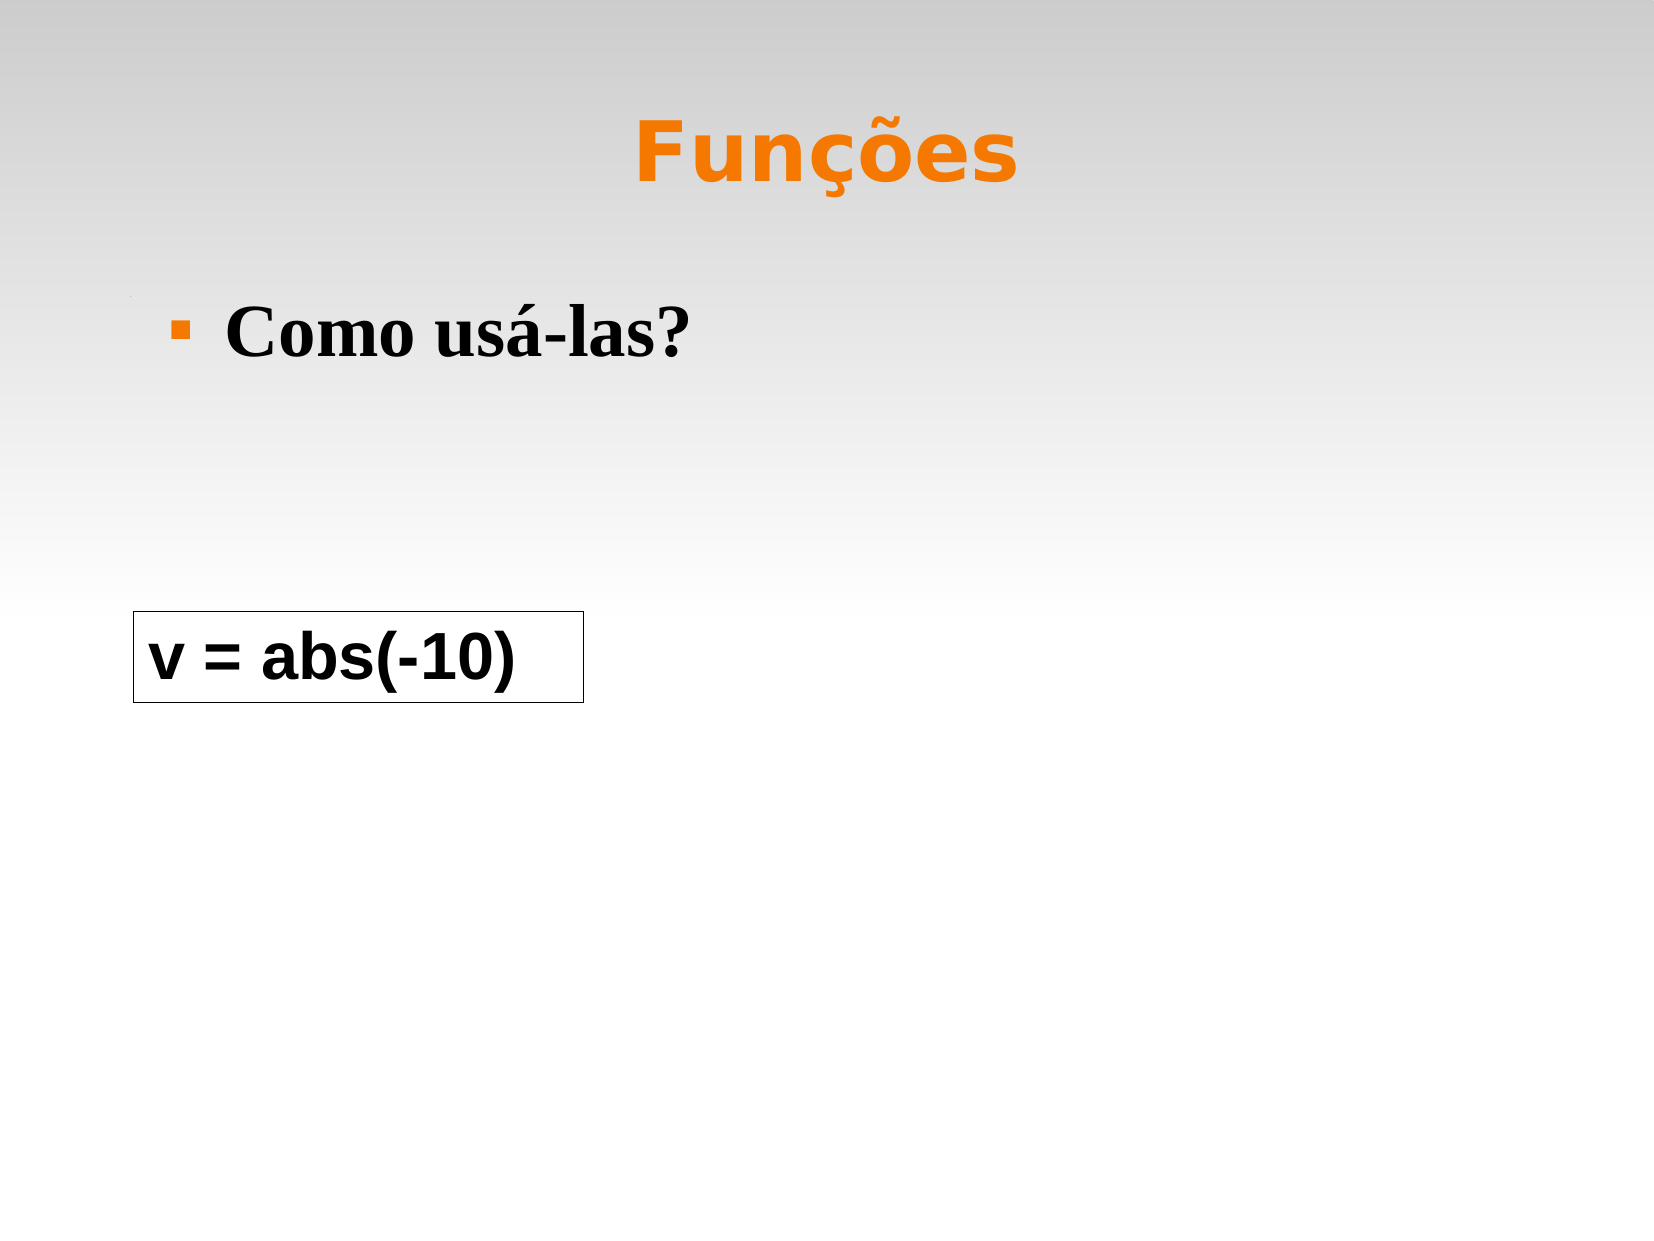

# Funções
Como usá-las?
v = abs(-10)